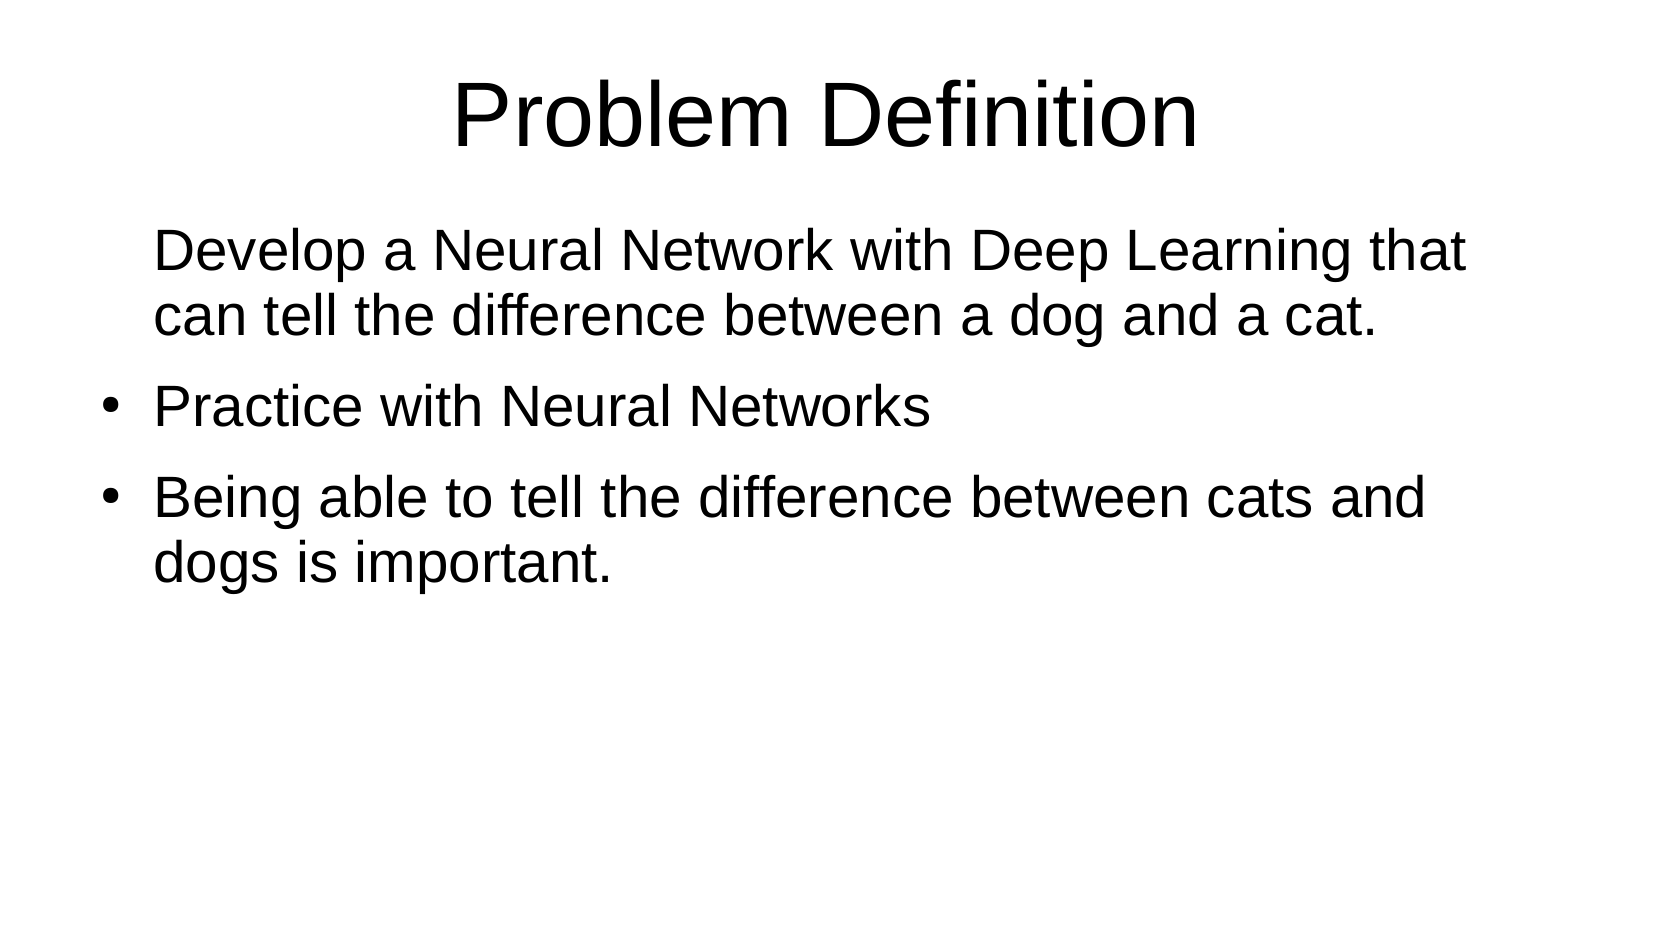

# Problem Definition
Develop a Neural Network with Deep Learning that can tell the difference between a dog and a cat.
Practice with Neural Networks
Being able to tell the difference between cats and dogs is important.